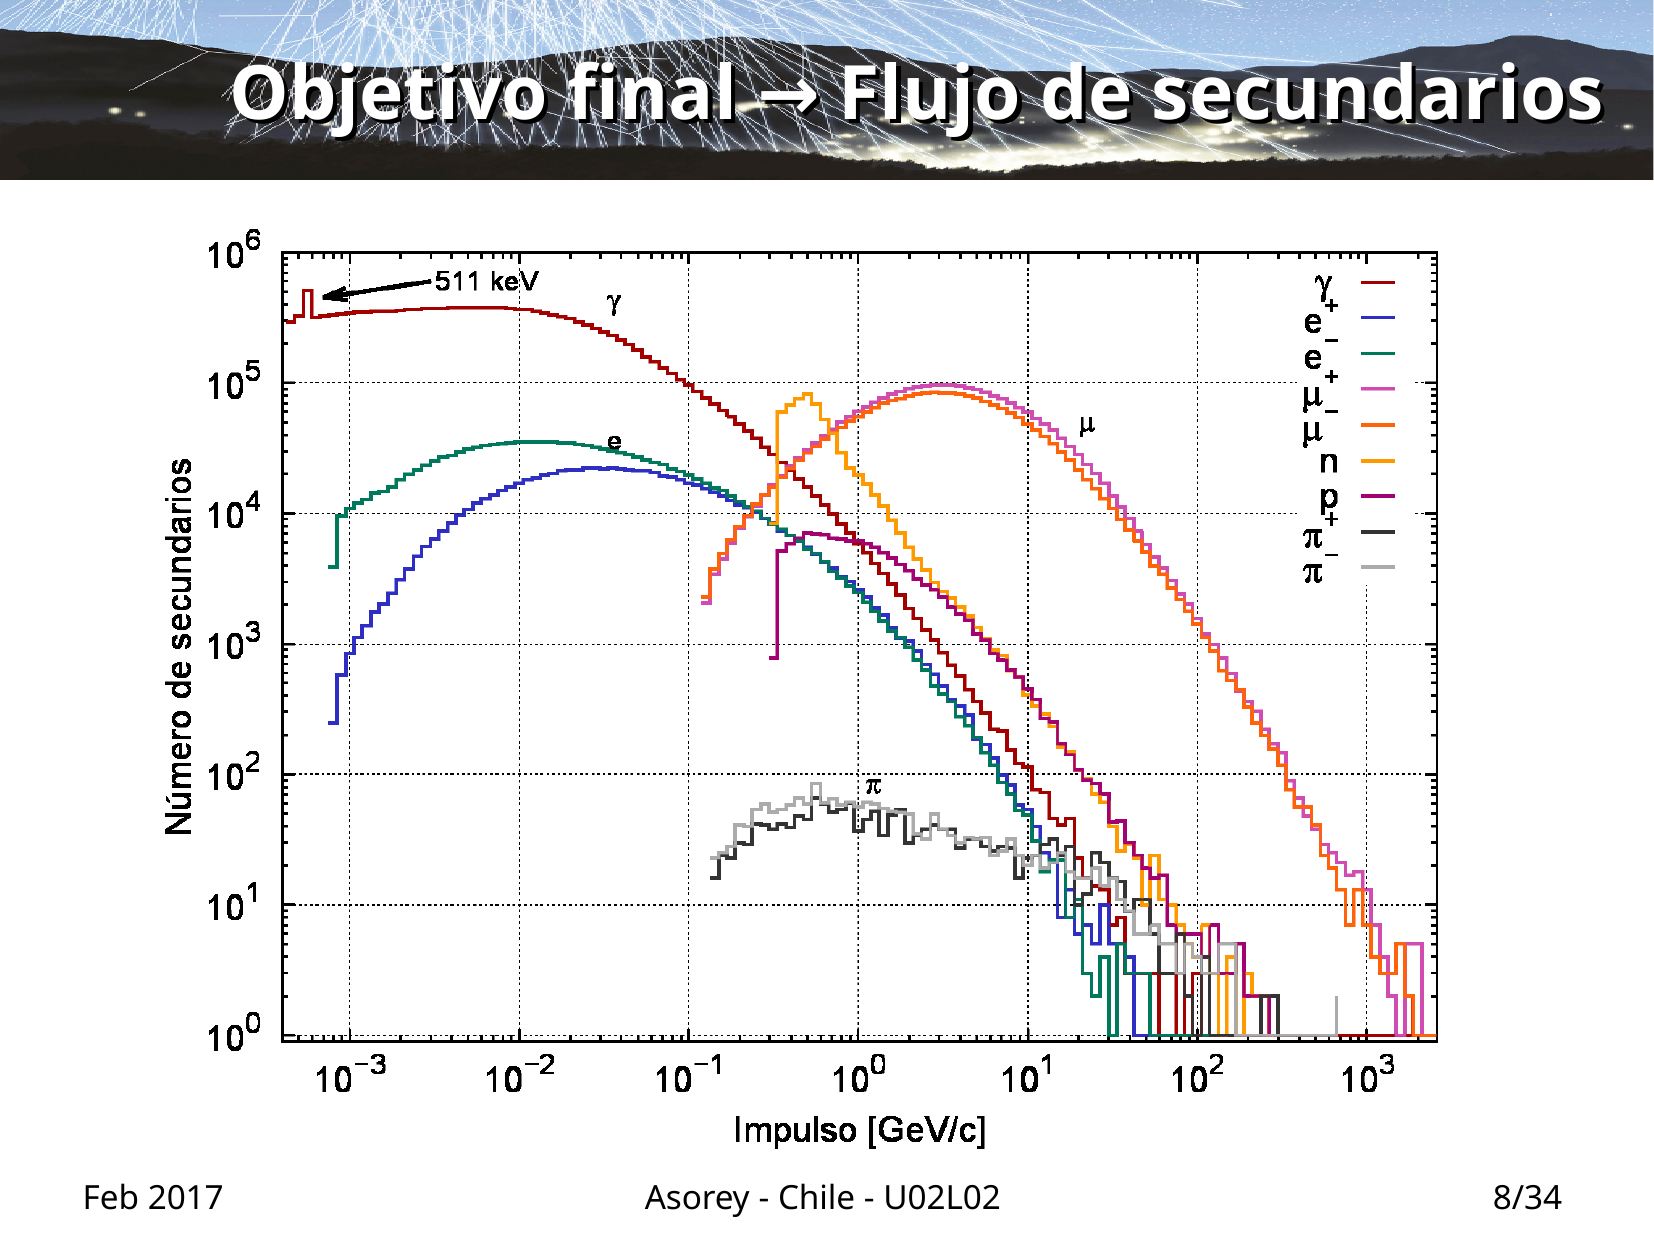

# Objetivo final → Flujo de secundarios
Feb 2017
Asorey - Chile - U02L02
8